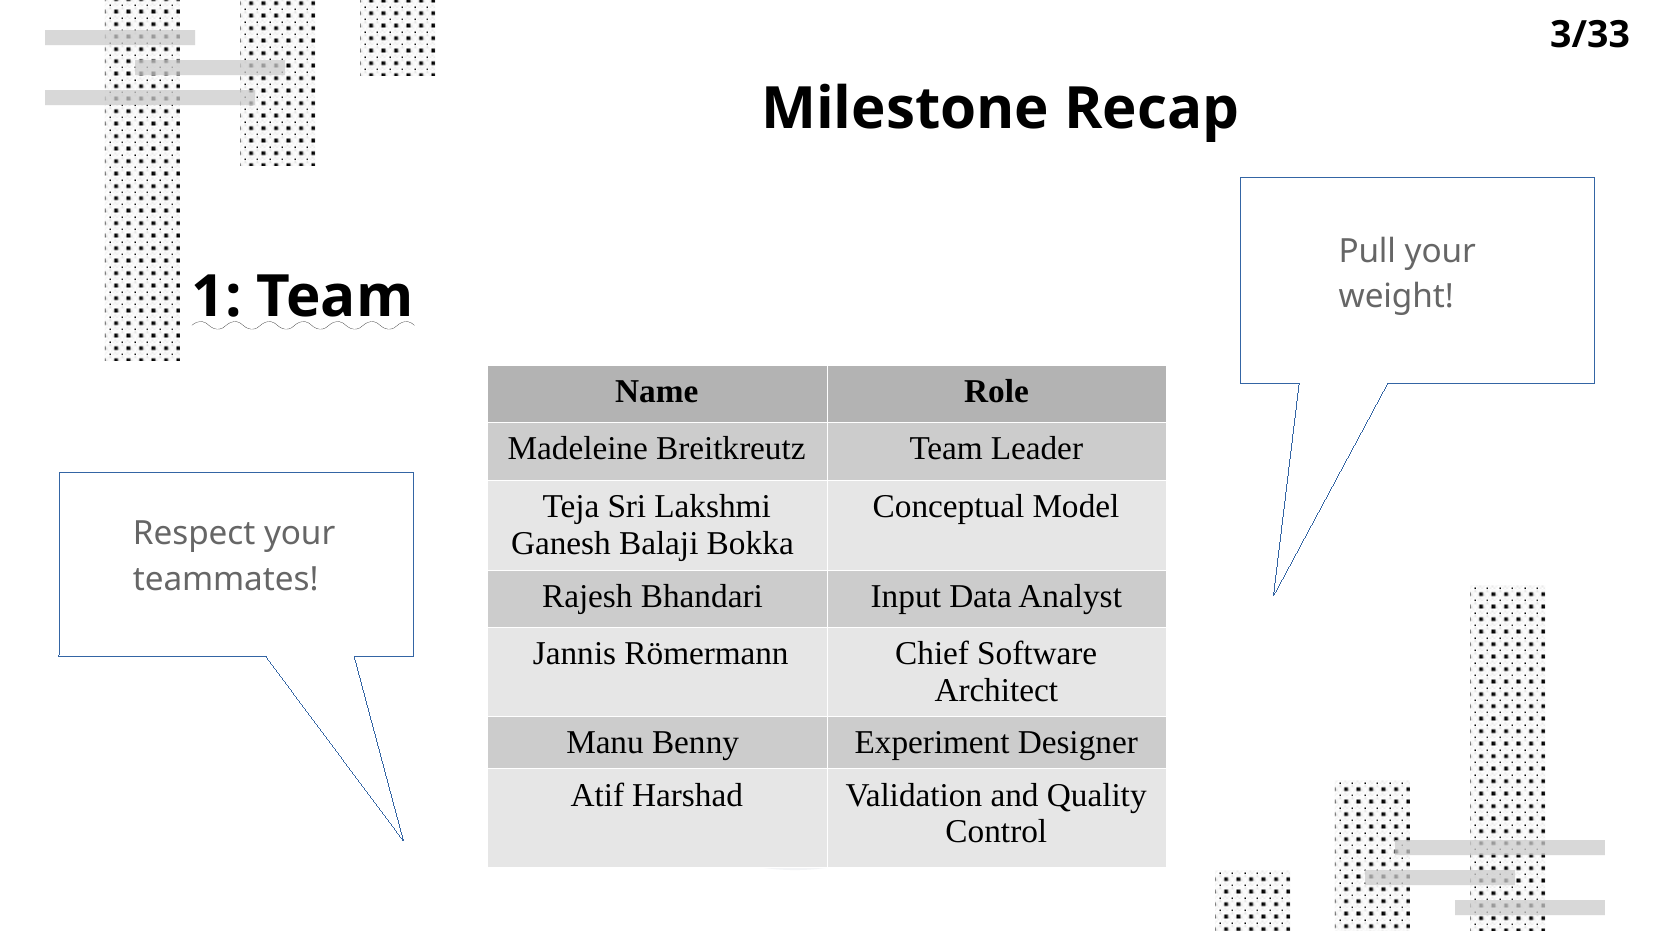

3/33
Milestone Recap
Pull your weight!
1: Team
| Name | Role |
| --- | --- |
| Madeleine Breitkreutz | Team Leader |
| Teja Sri Lakshmi Ganesh Balaji Bokka | Conceptual Model |
| Rajesh Bhandari | Input Data Analyst |
| Jannis Römermann | Chief Software Architect |
| Manu Benny | Experiment Designer |
| Atif Harshad | Validation and Quality Control |
Respect your
teammates!